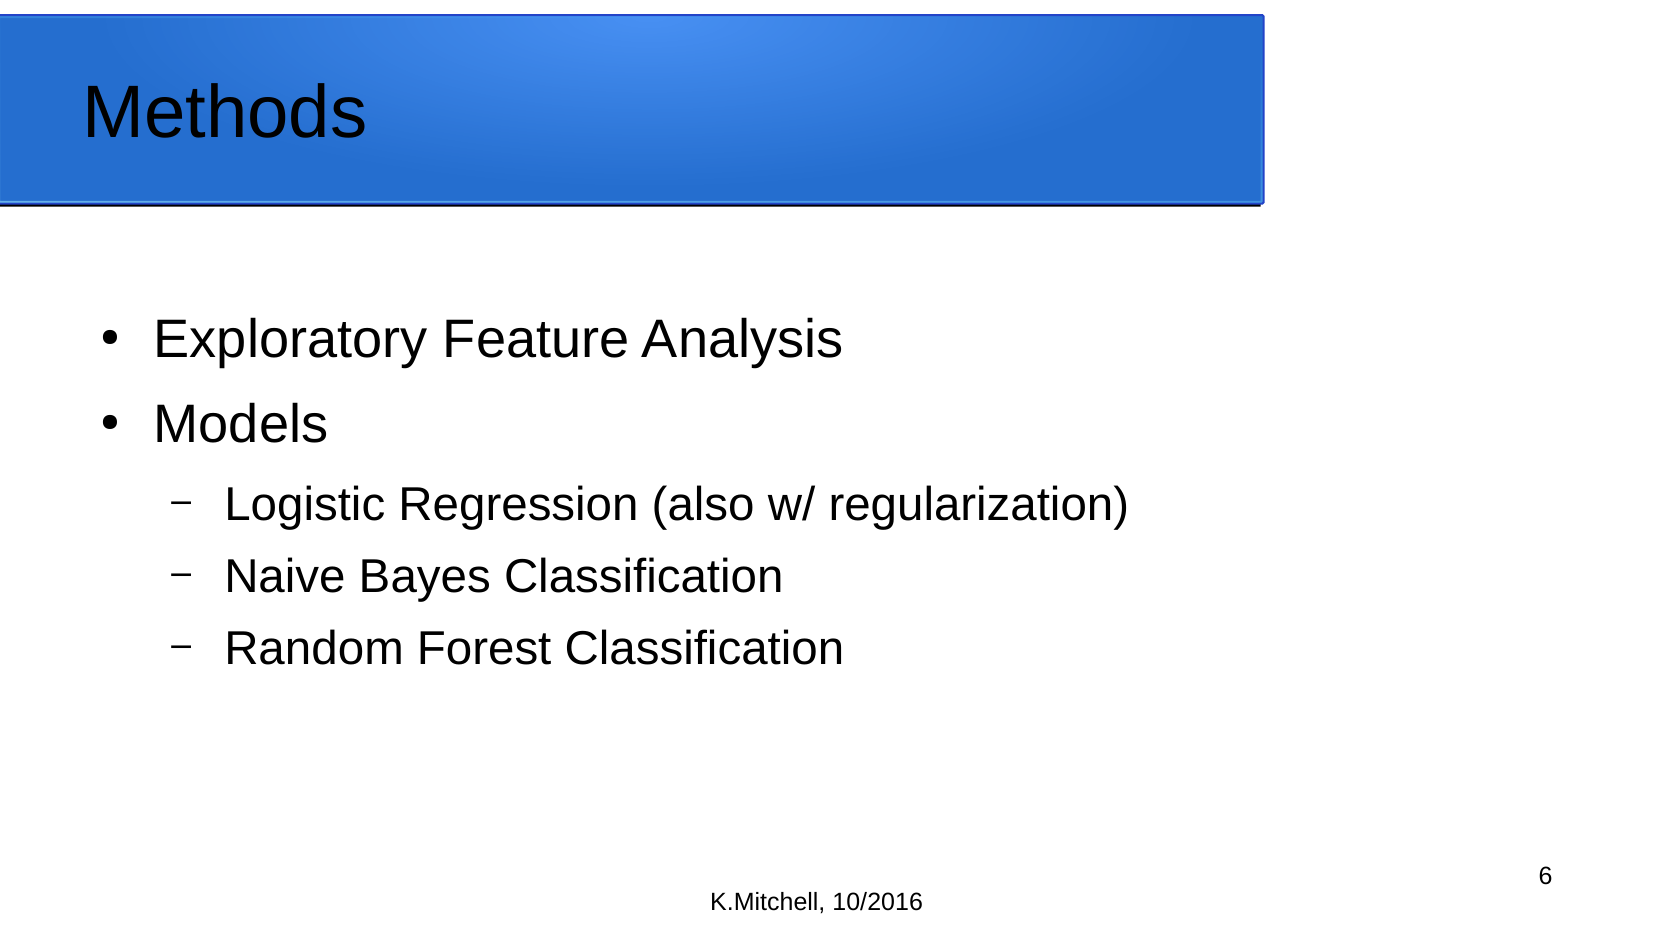

# Methods
Exploratory Feature Analysis
Models
Logistic Regression (also w/ regularization)
Naive Bayes Classification
Random Forest Classification